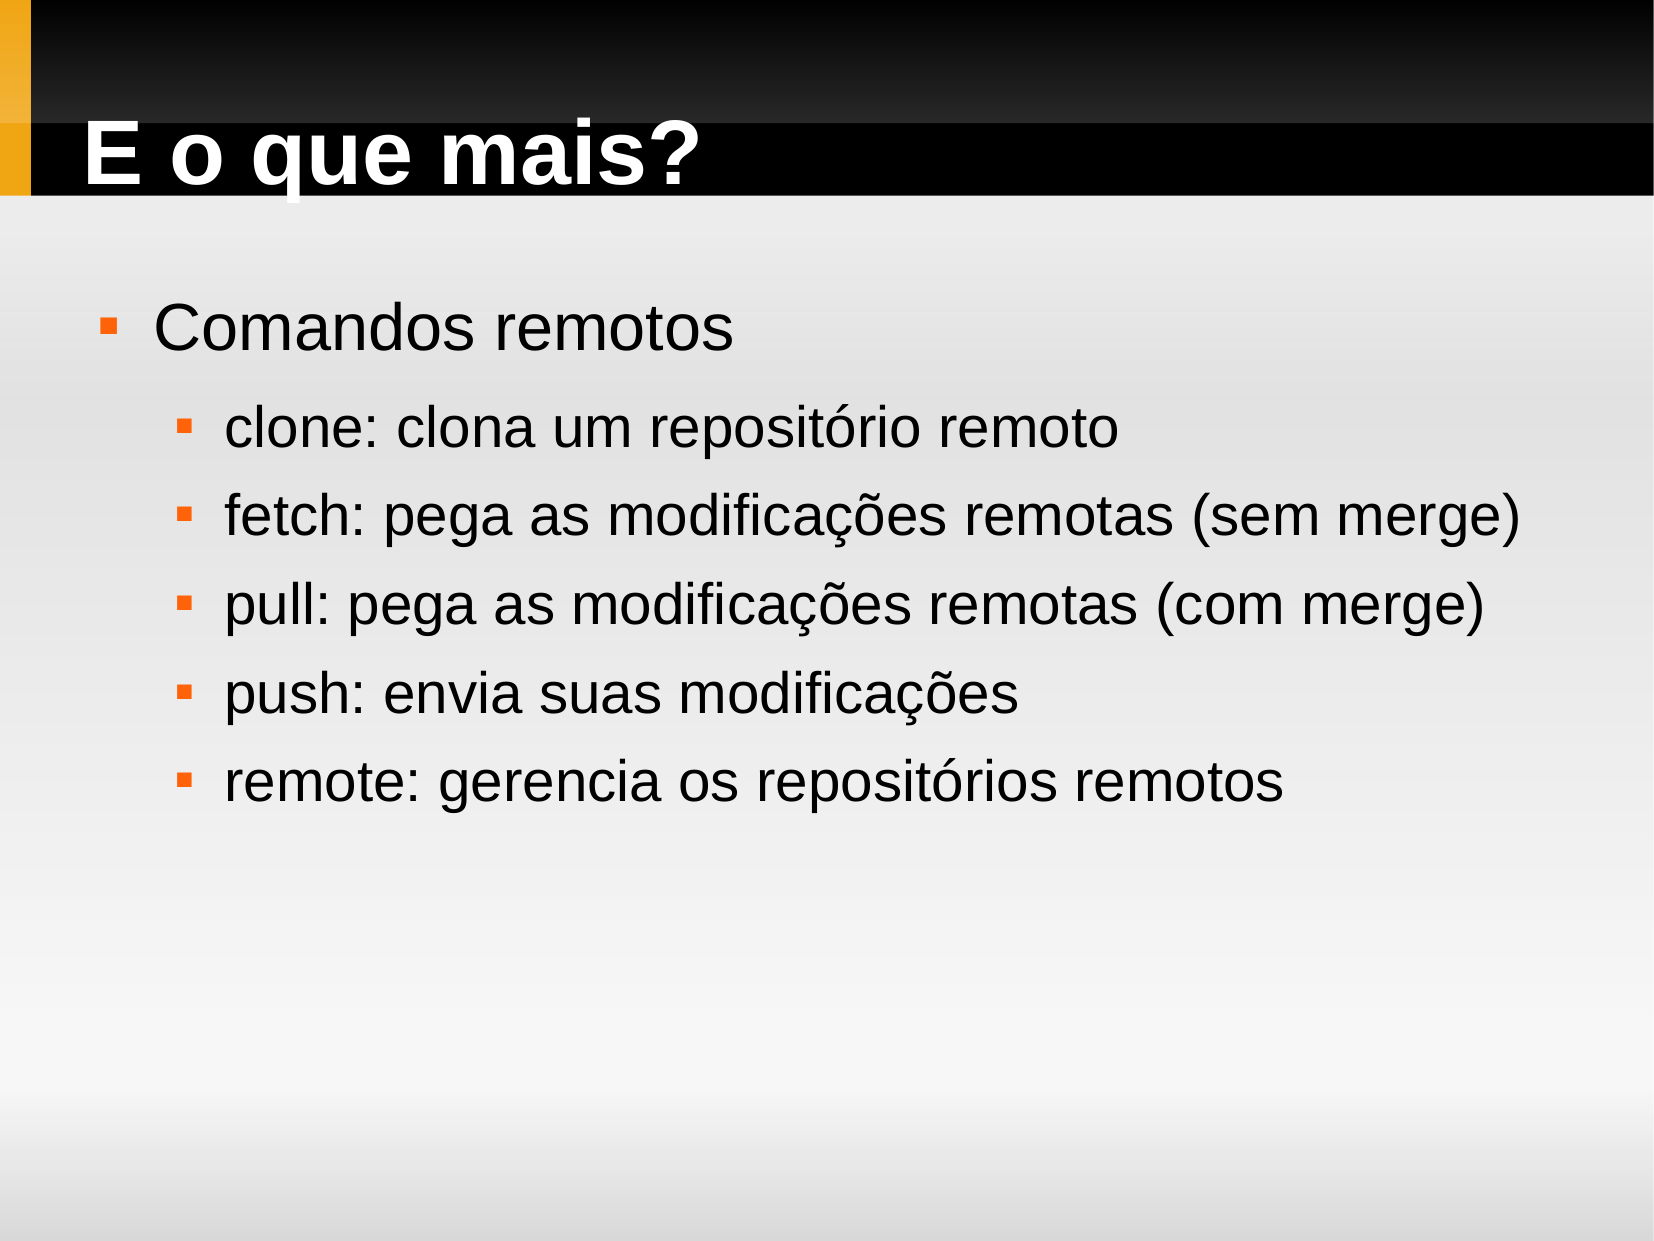

# E o que mais?
Comandos remotos
clone: clona um repositório remoto
fetch: pega as modificações remotas (sem merge)
pull: pega as modificações remotas (com merge)
push: envia suas modificações
remote: gerencia os repositórios remotos